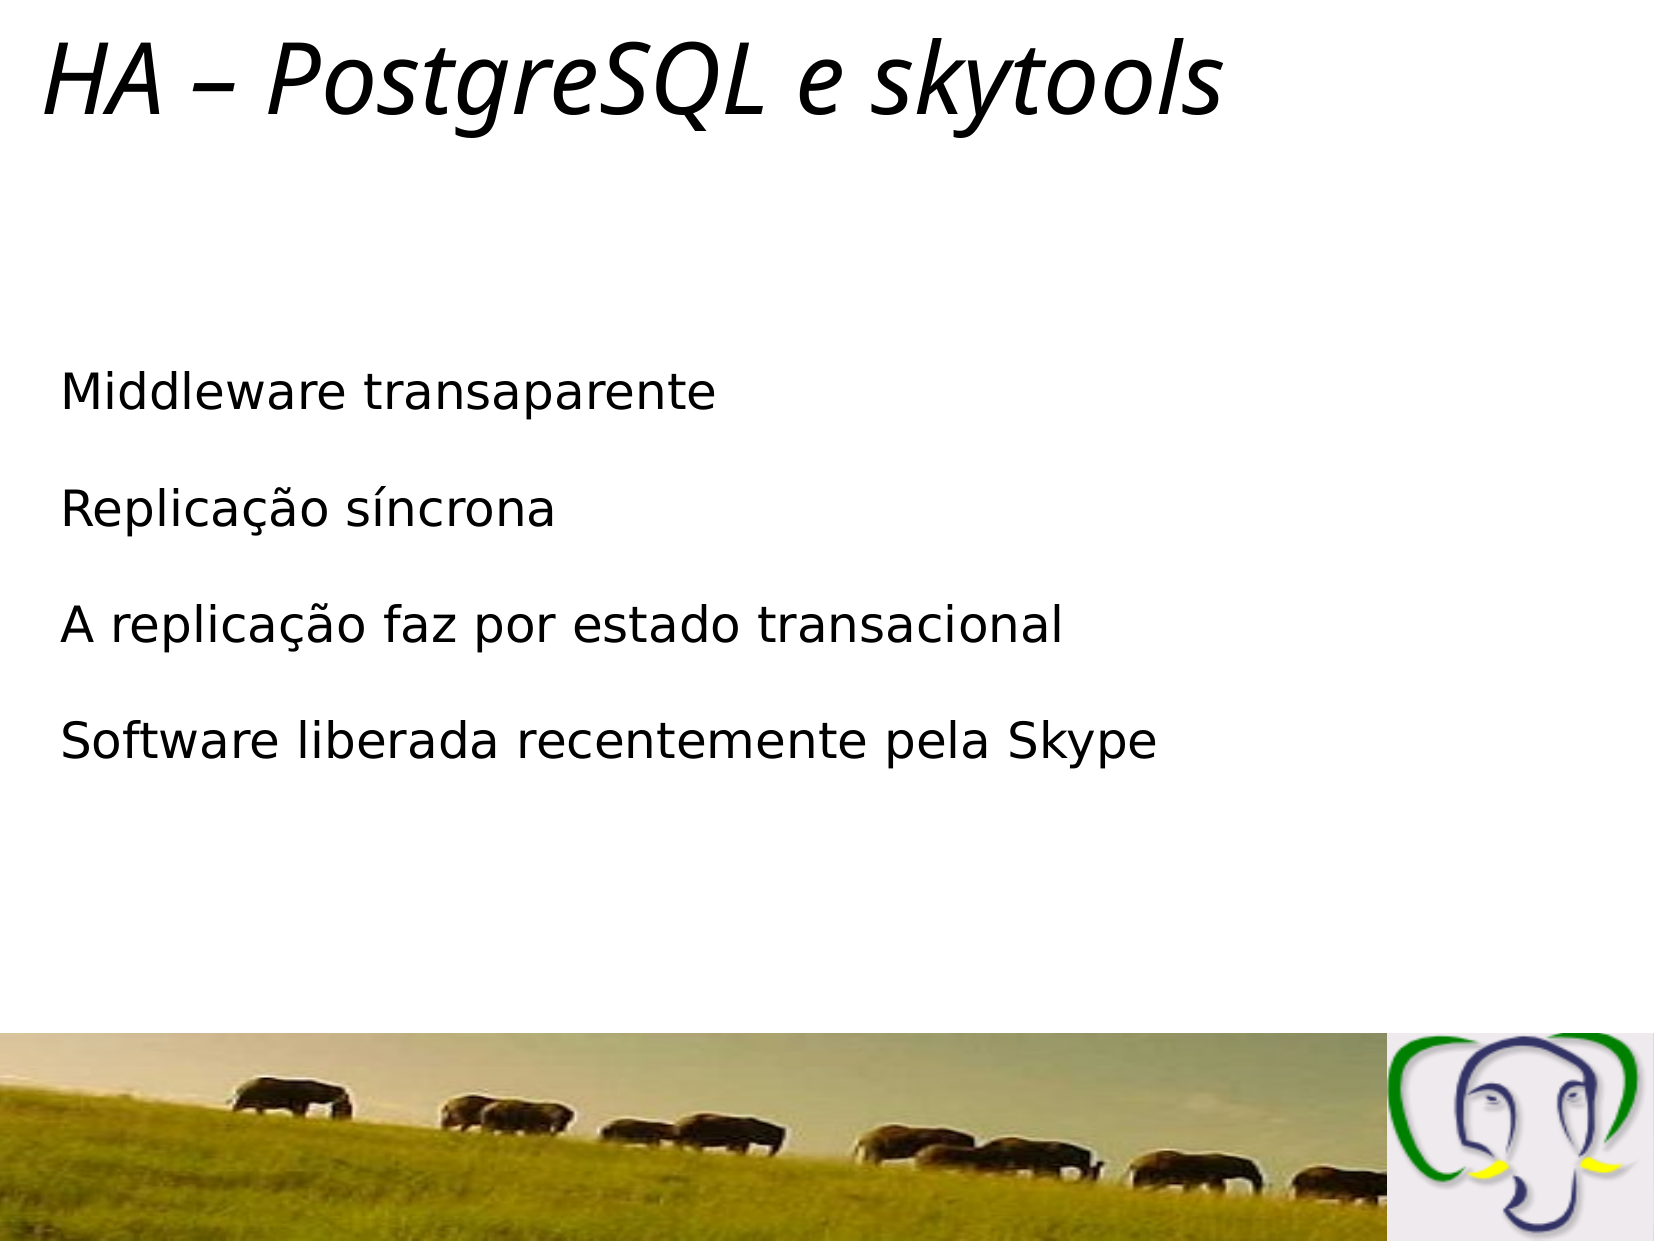

HA – PostgreSQL e skytools
 Middleware transaparente
 Replicação síncrona
 A replicação faz por estado transacional
 Software liberada recentemente pela Skype